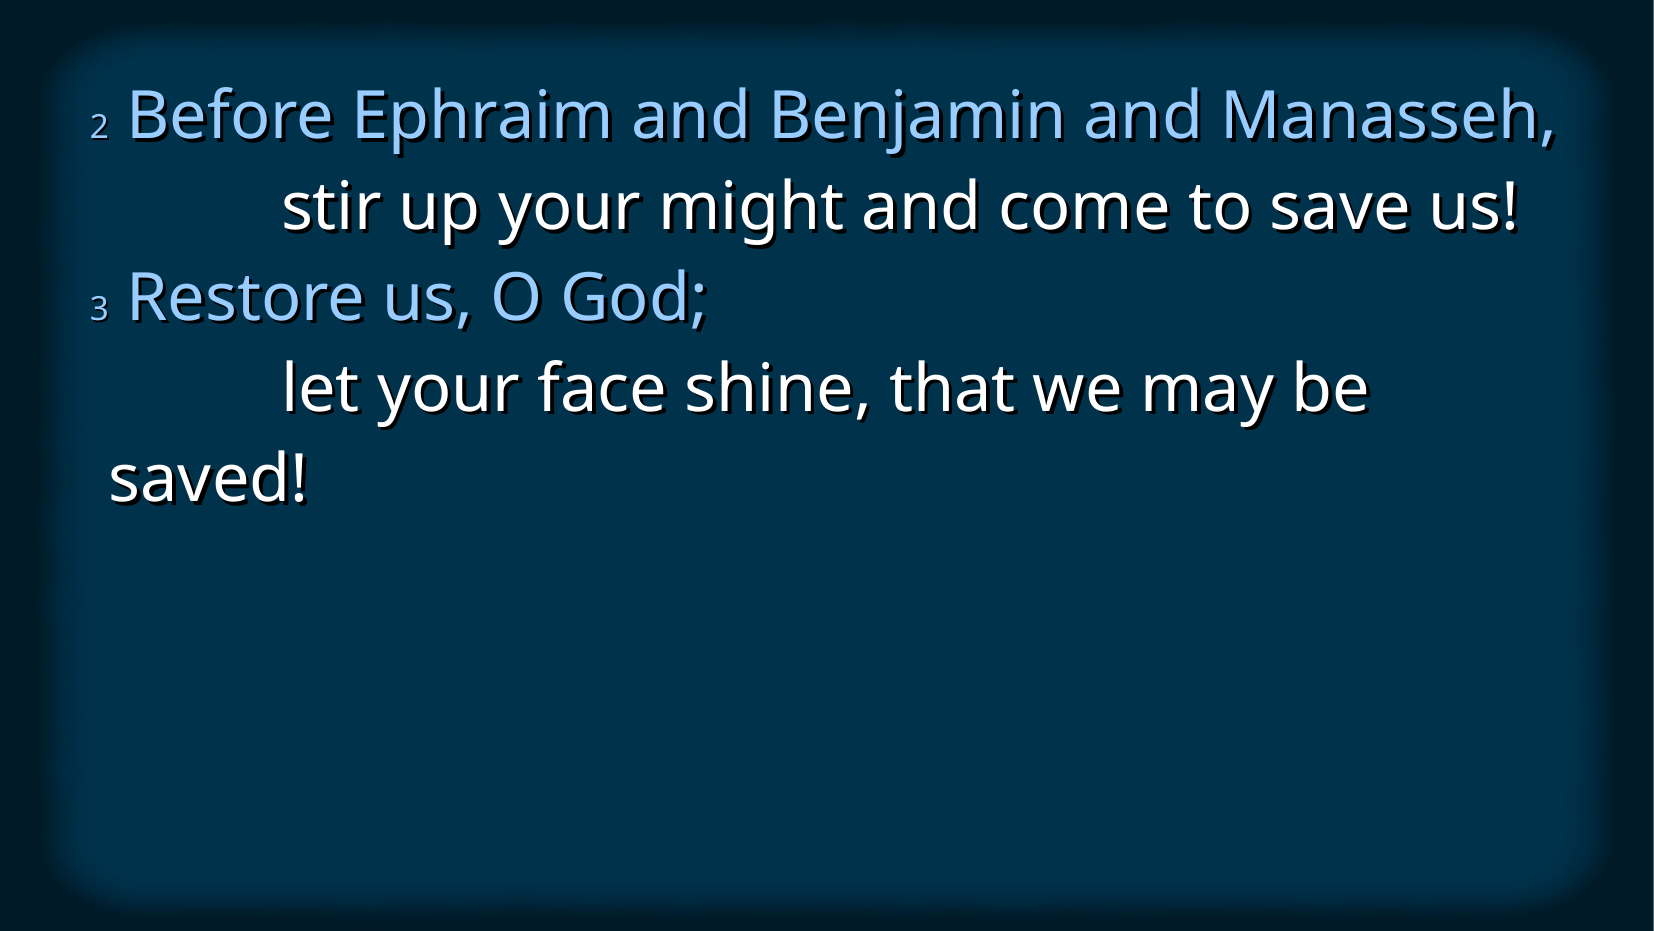

2 Before Ephraim and Benjamin and Manasseh,
 stir up your might and come to save us!
3 Restore us, O God;
 let your face shine, that we may be saved!